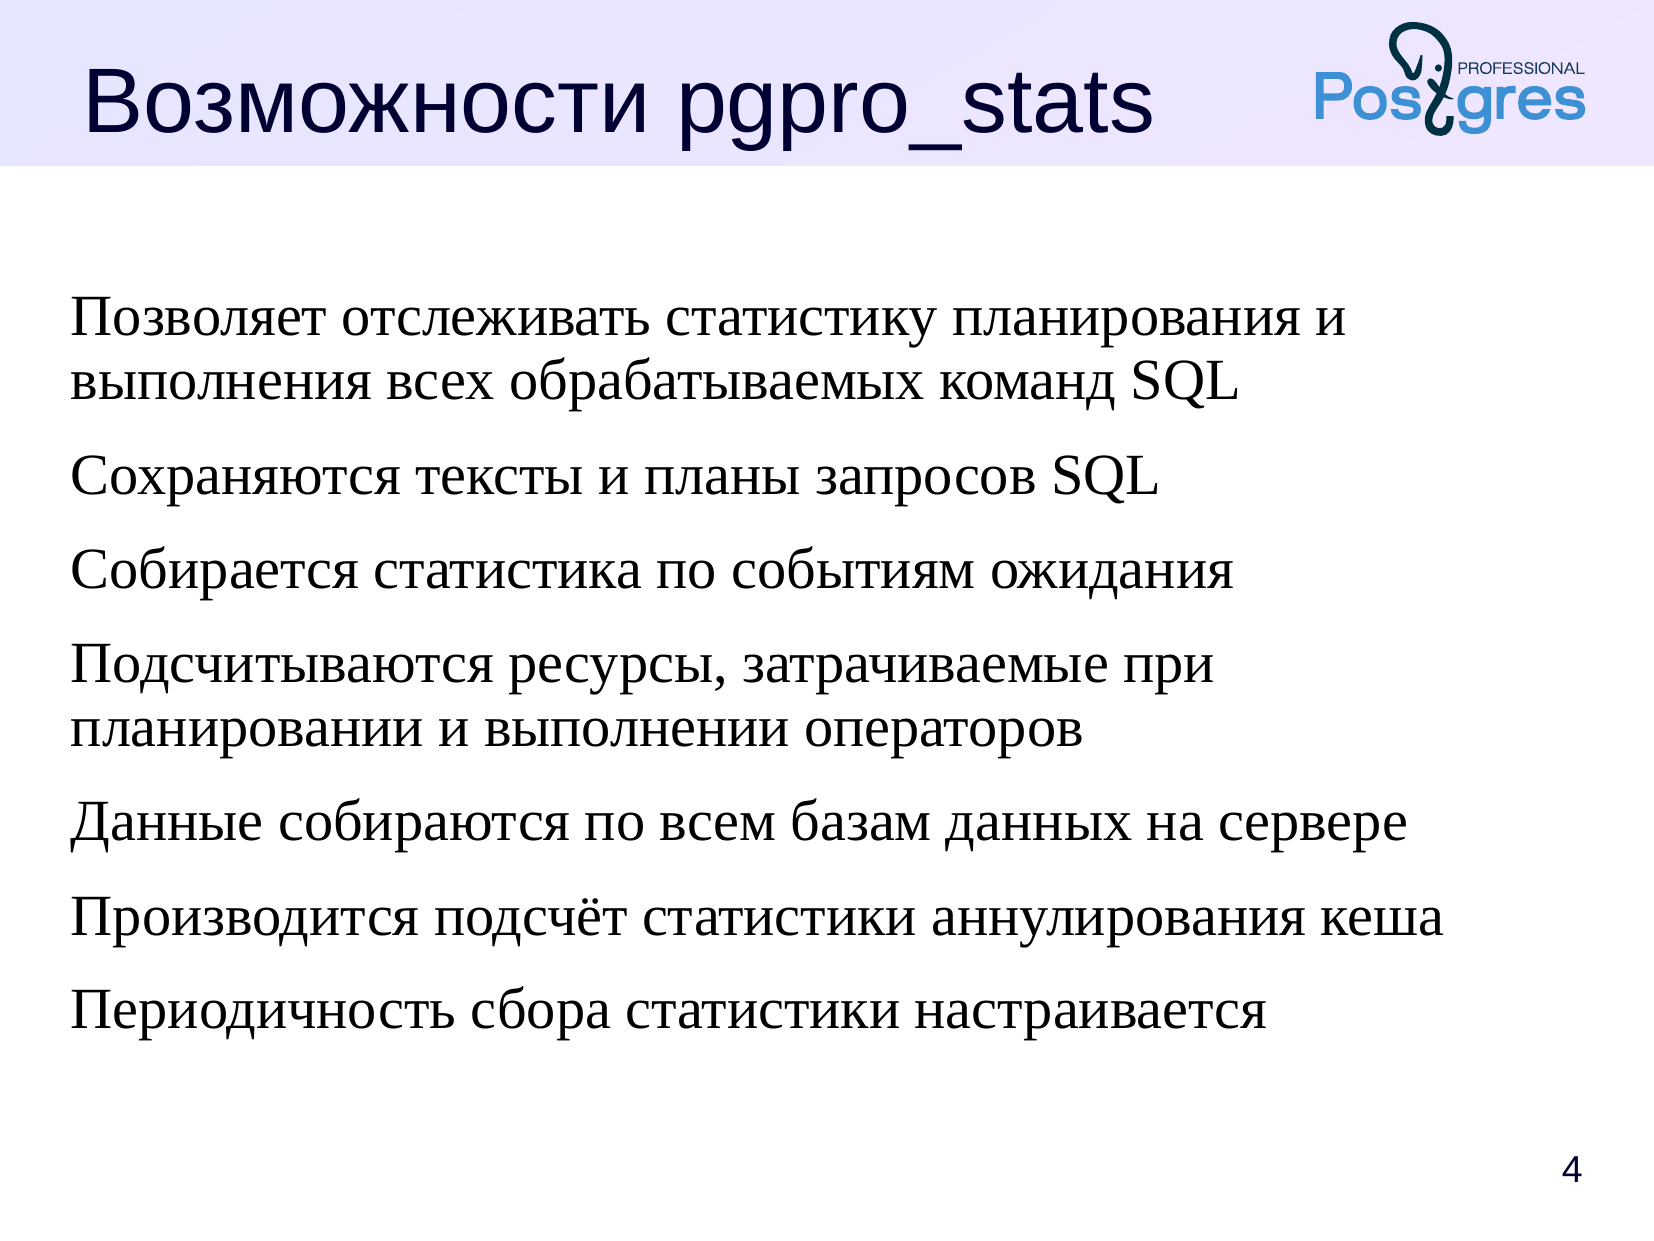

# Возможности pgpro_stats
Позволяет отслеживать статистику планирования и выполнения всех обрабатываемых команд SQL
Сохраняются тексты и планы запросов SQL
Собирается статистика по событиям ожидания
Подсчитываются ресурсы, затрачиваемые при планировании и выполнении операторов
Данные собираются по всем базам данных на сервере
Производится подсчёт статистики аннулирования кеша
Периодичность сбора статистики настраивается